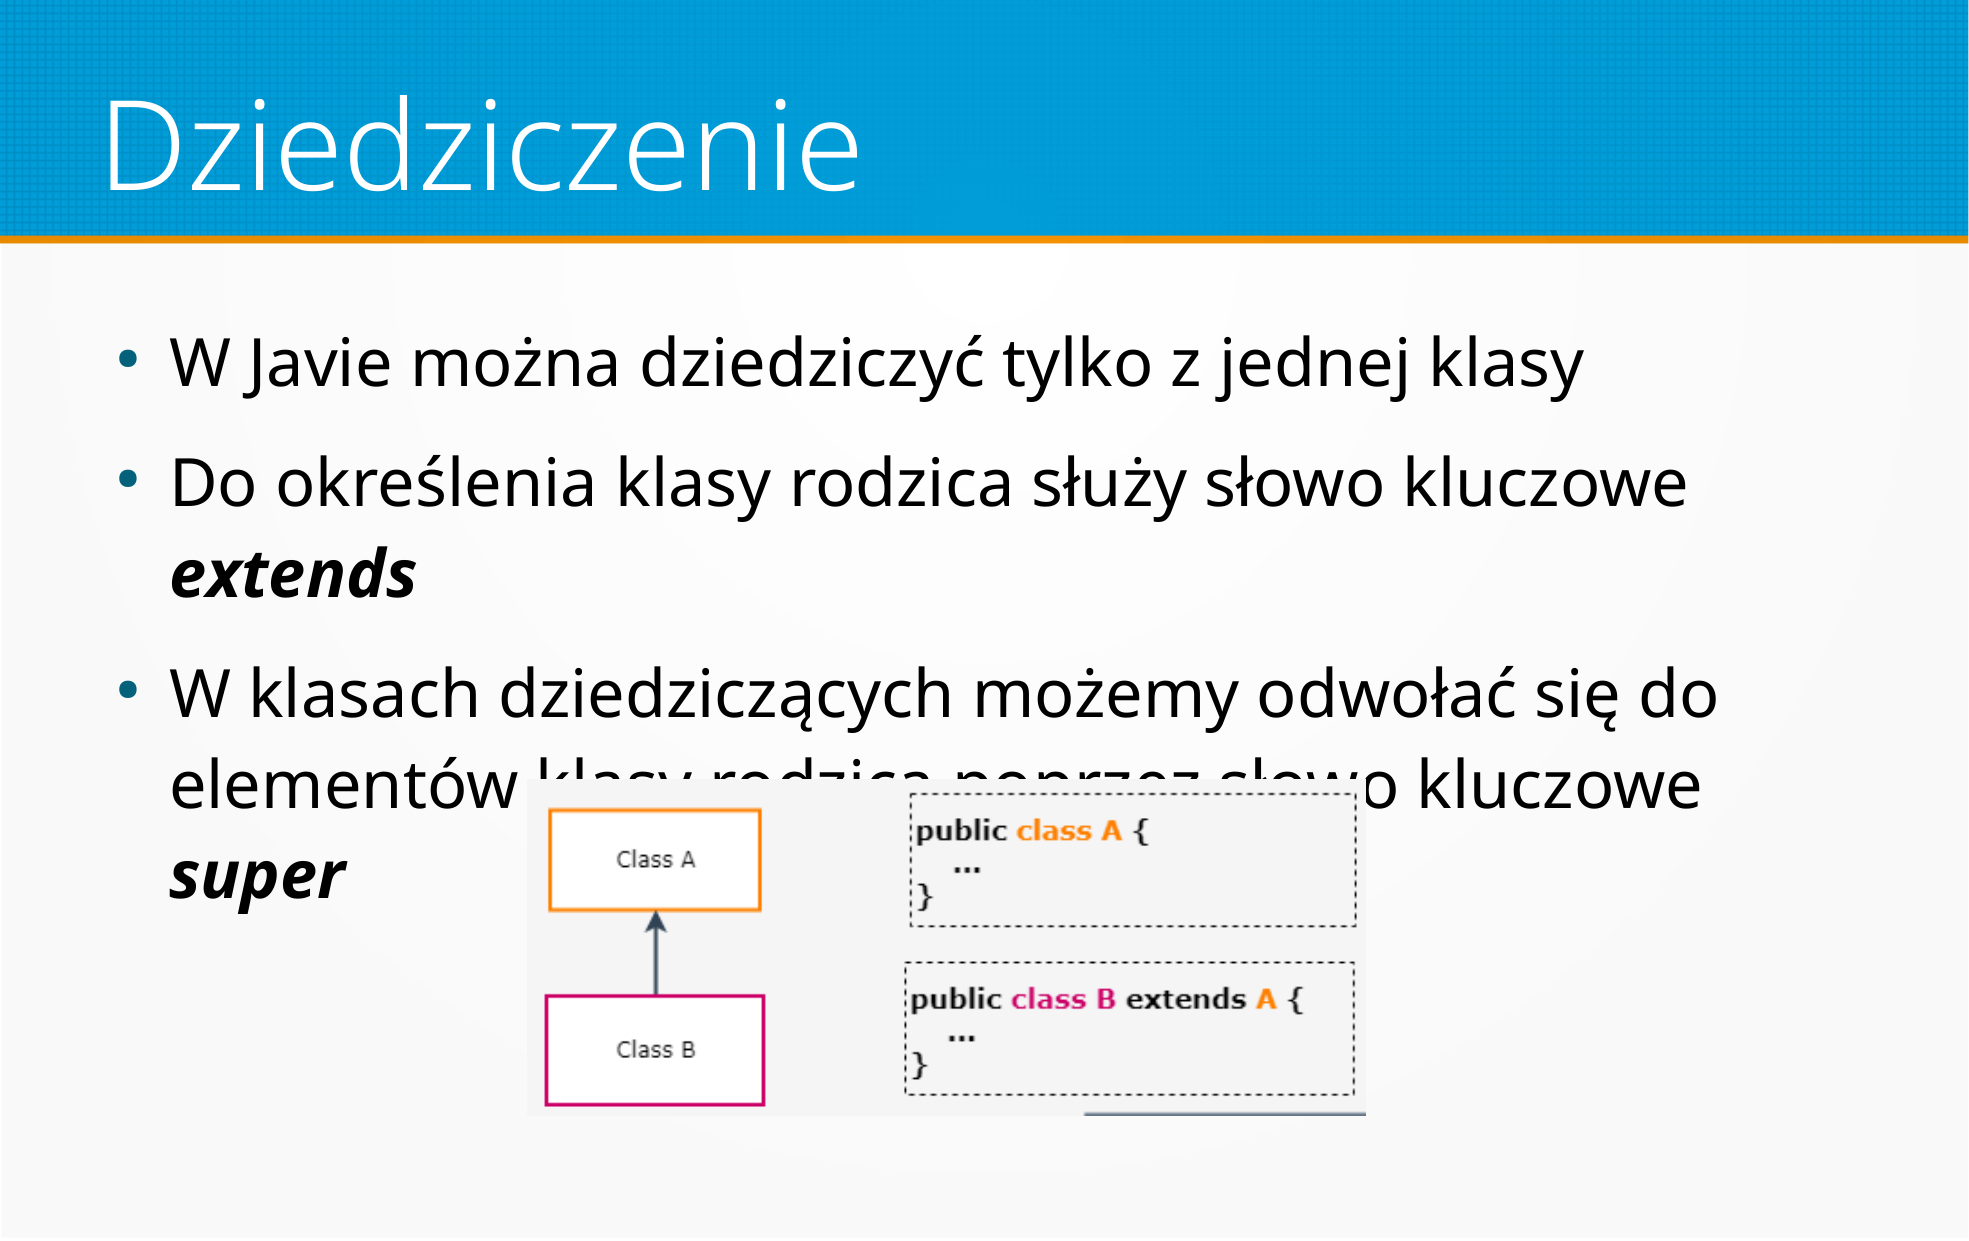

# Dziedziczenie
W Javie można dziedziczyć tylko z jednej klasy
Do określenia klasy rodzica służy słowo kluczowe extends
W klasach dziedziczących możemy odwołać się do elementów klasy rodzica poprzez słowo kluczowe super